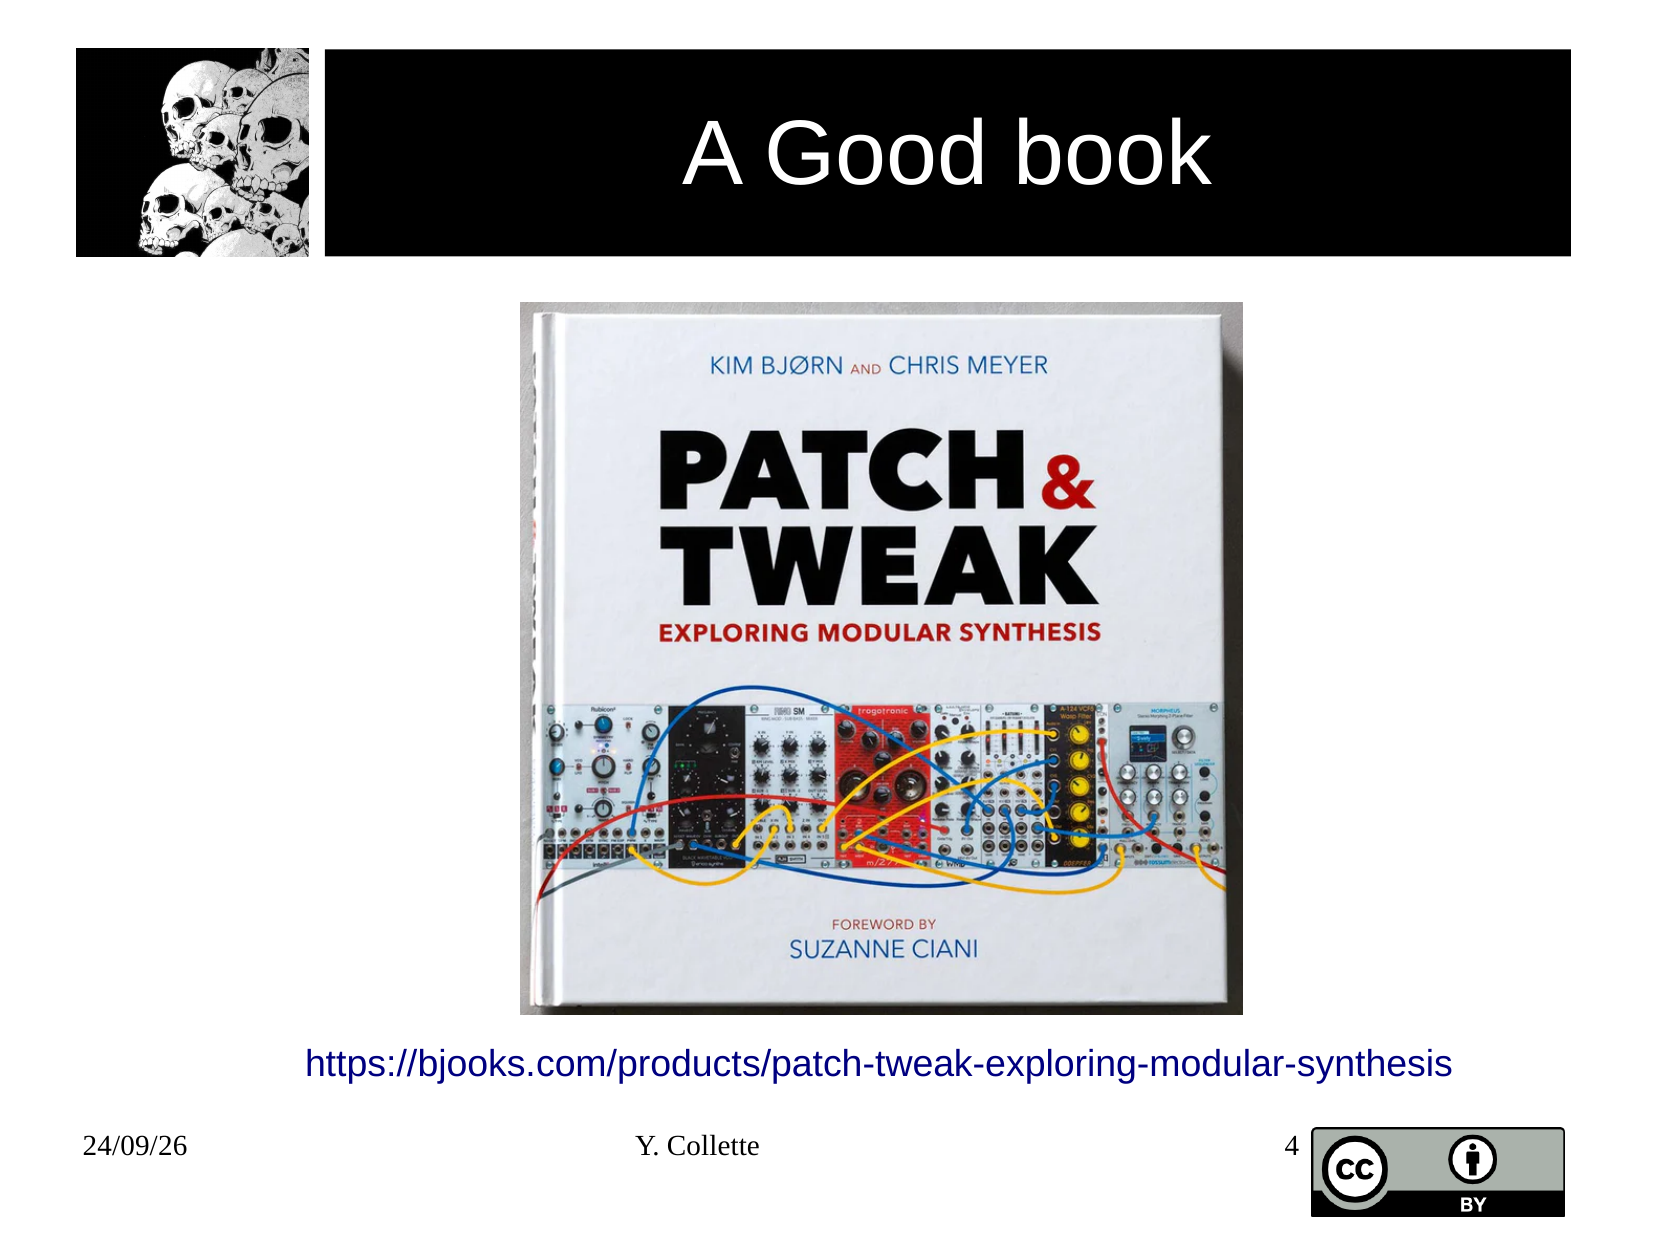

# A Good book
https://bjooks.com/products/patch-tweak-exploring-modular-synthesis
Y. Collette
4